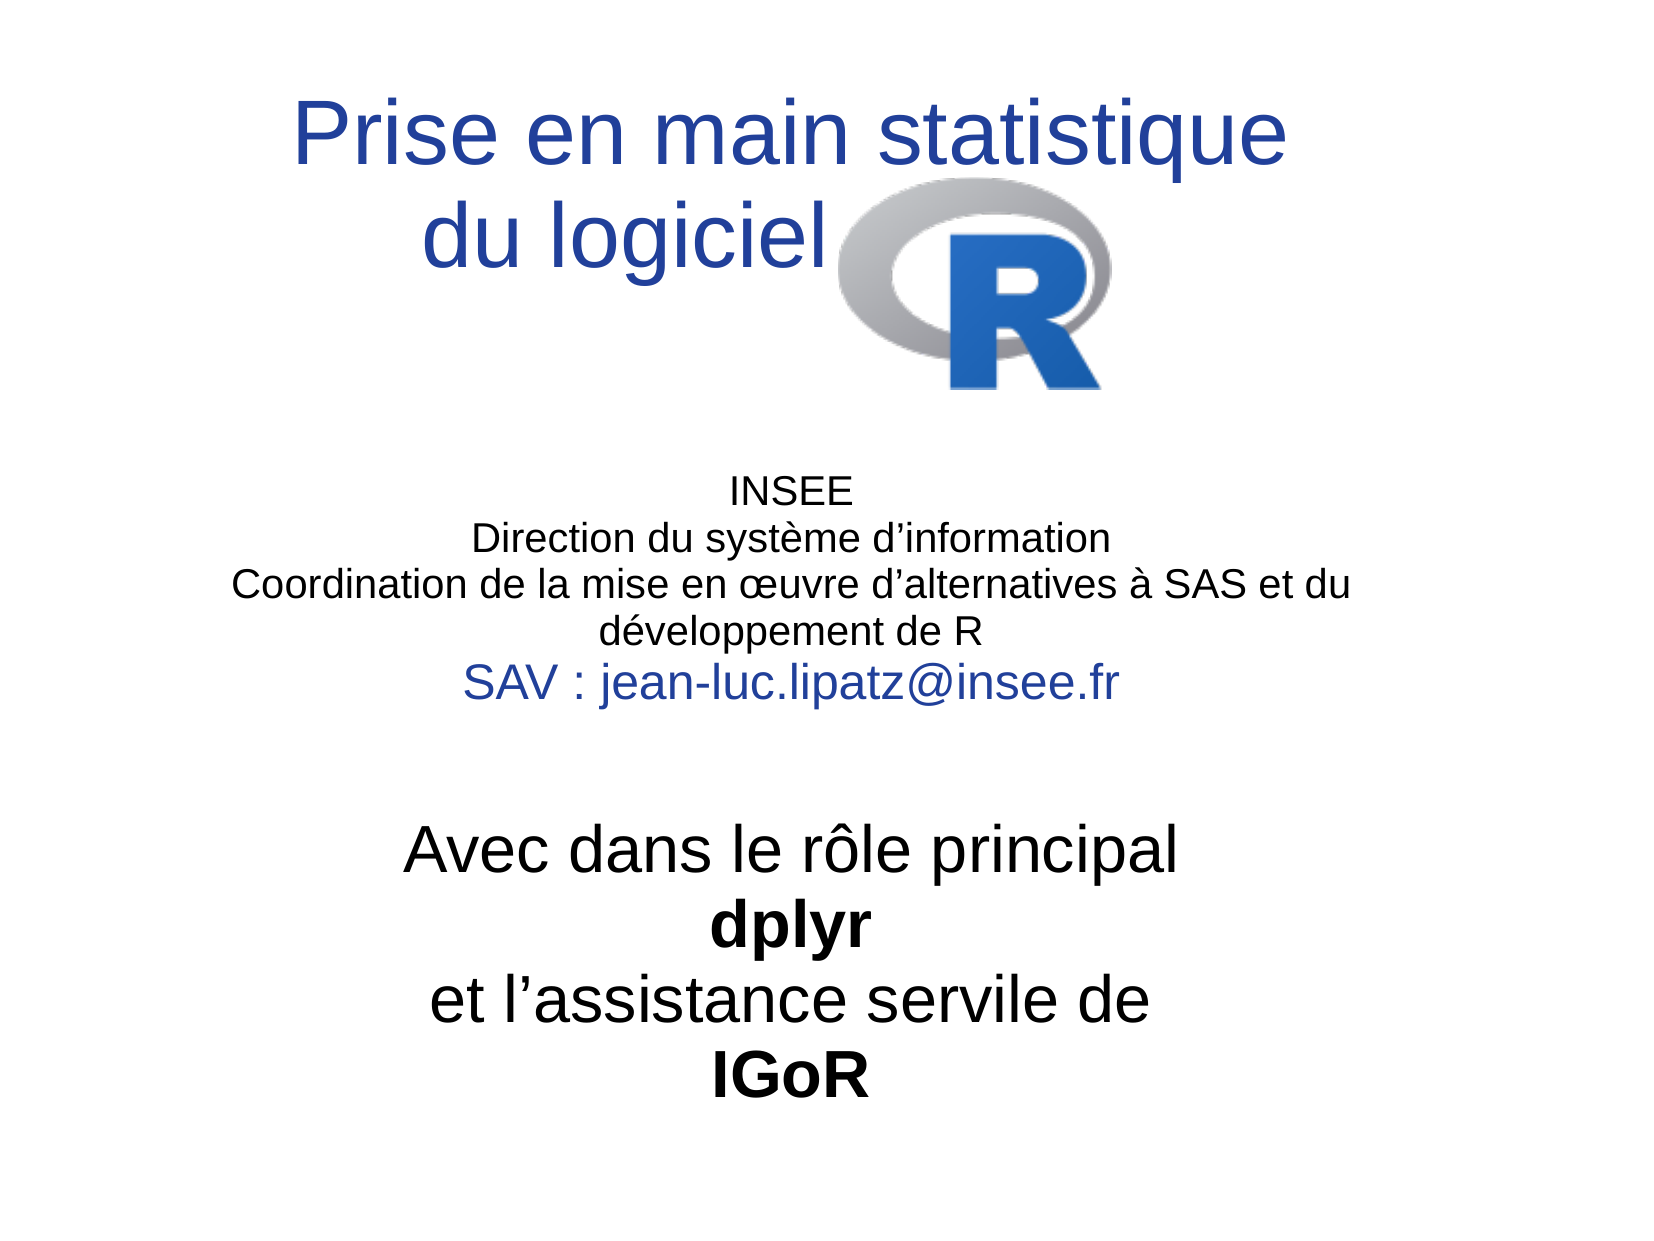

# Prise en main statistique du logiciel INSEE Direction du système d’information Coordination de la mise en œuvre d’alternatives à SAS et du développement de R SAV : jean-luc.lipatz@insee.fr Avec dans le rôle principal dplyr et l’assistance servile de IGoR
printemps 2022
1